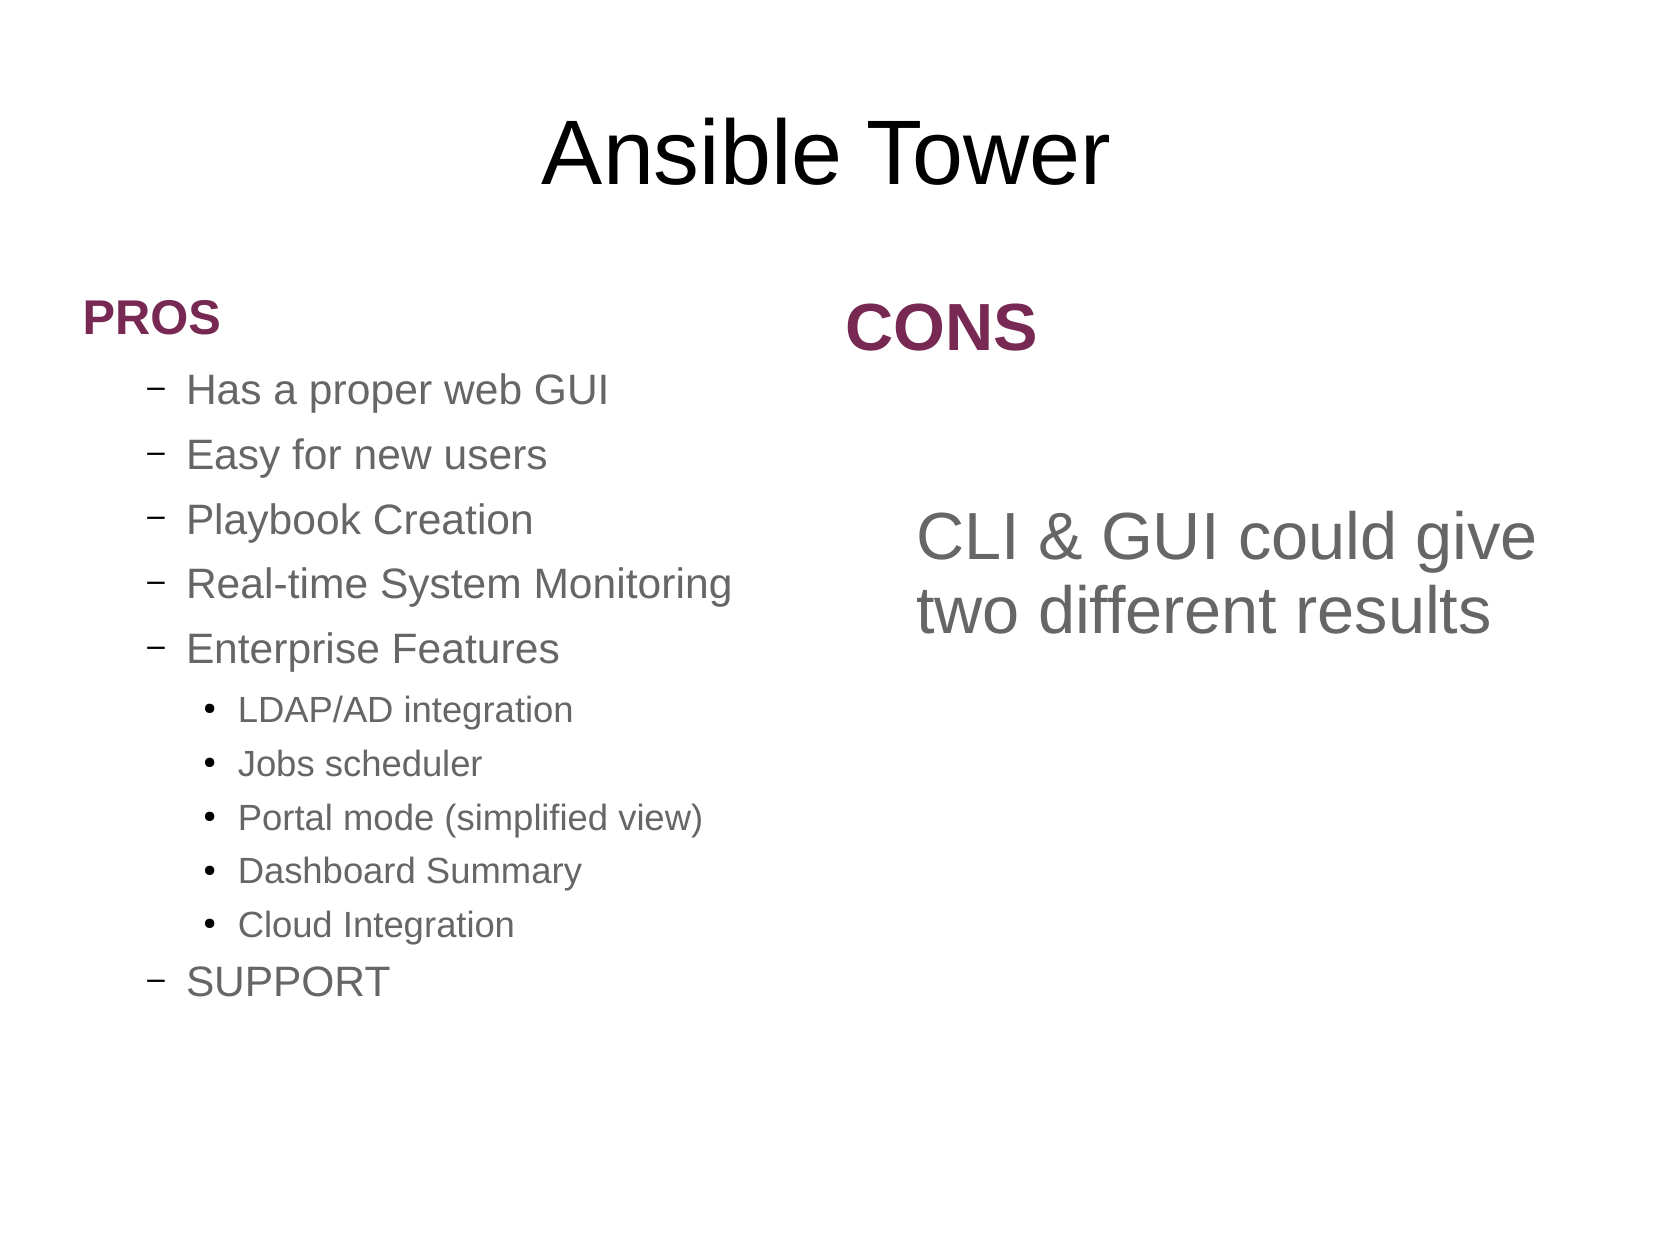

# Ansible Tower
PROS
Has a proper web GUI
Easy for new users
Playbook Creation
Real-time System Monitoring
Enterprise Features
LDAP/AD integration
Jobs scheduler
Portal mode (simplified view)
Dashboard Summary
Cloud Integration
SUPPORT
CONS
CLI & GUI could give two different results